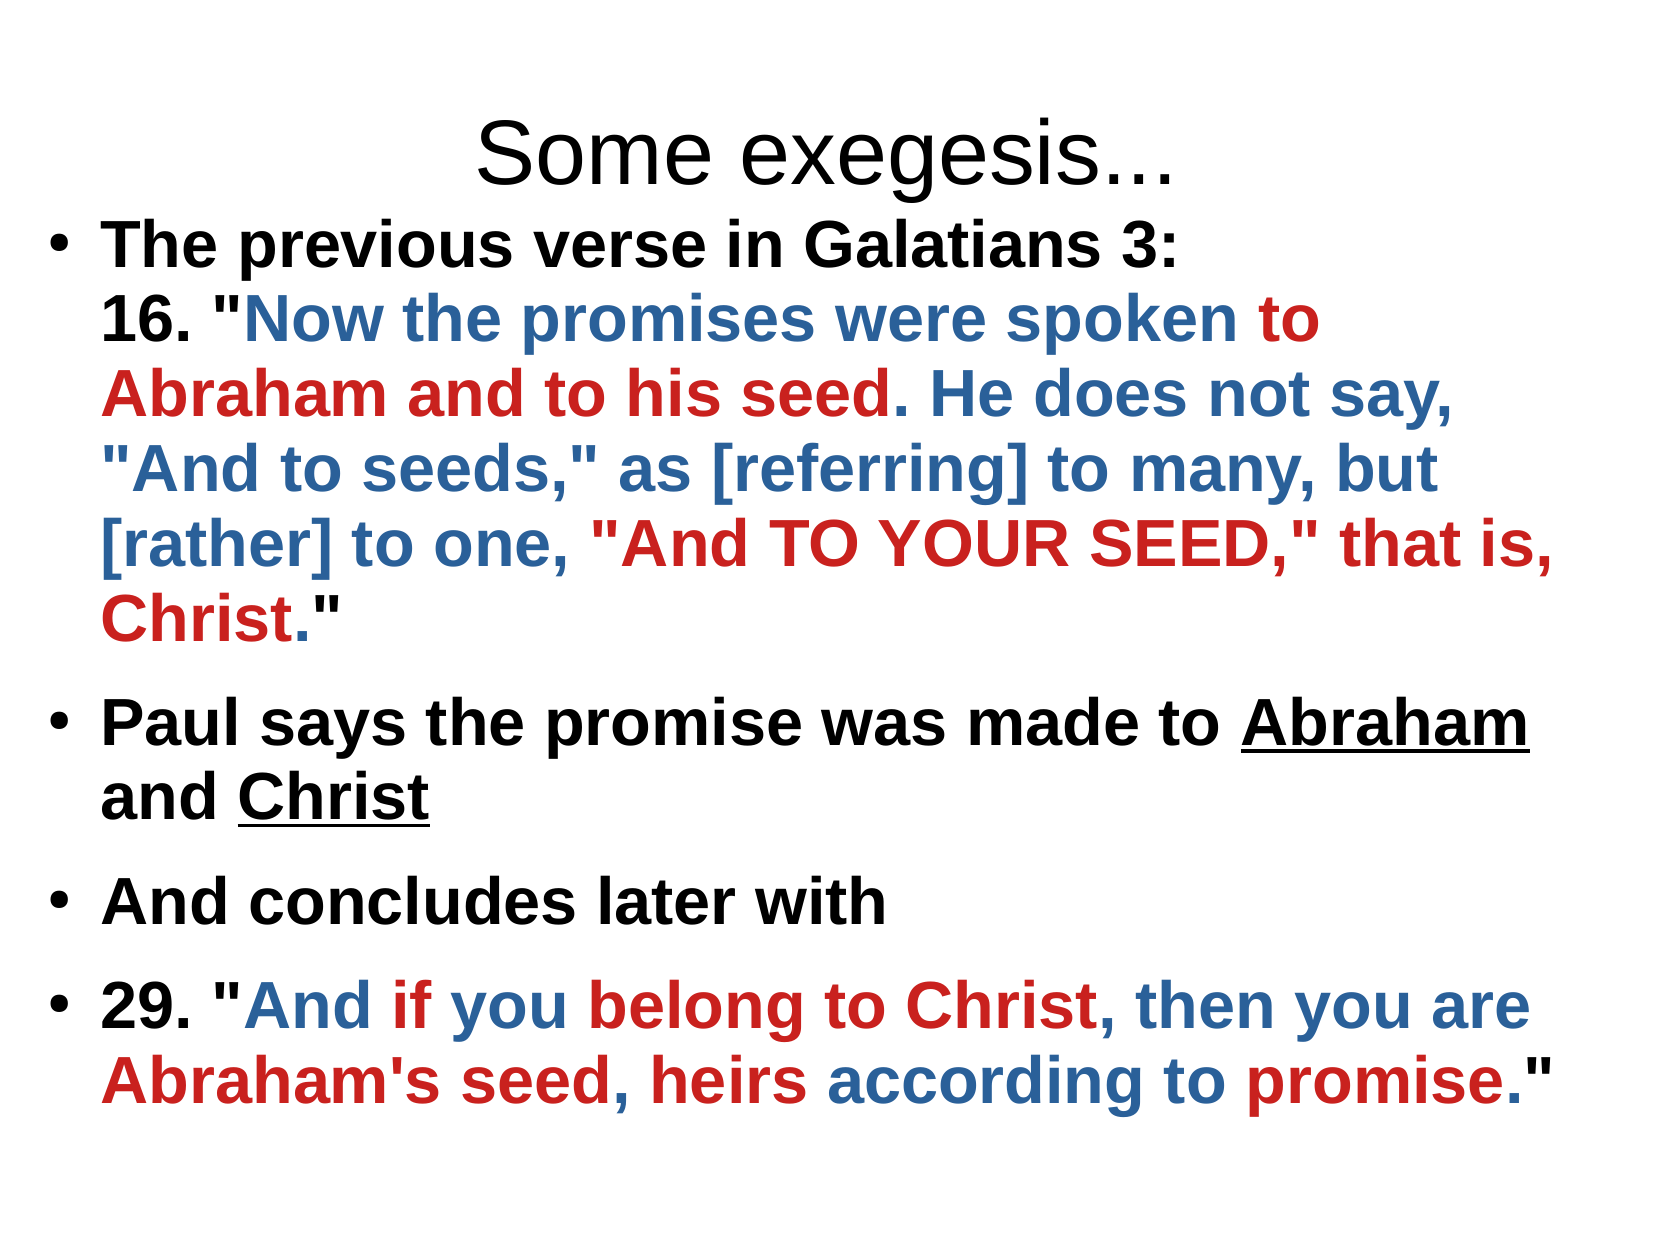

# Some exegesis...
The previous verse in Galatians 3:
16. "Now the promises were spoken to Abraham and to his seed. He does not say, "And to seeds," as [referring] to many, but [rather] to one, "And TO YOUR SEED," that is, Christ."
Paul says the promise was made to Abraham and Christ
And concludes later with
29. "And if you belong to Christ, then you are Abraham's seed, heirs according to promise."